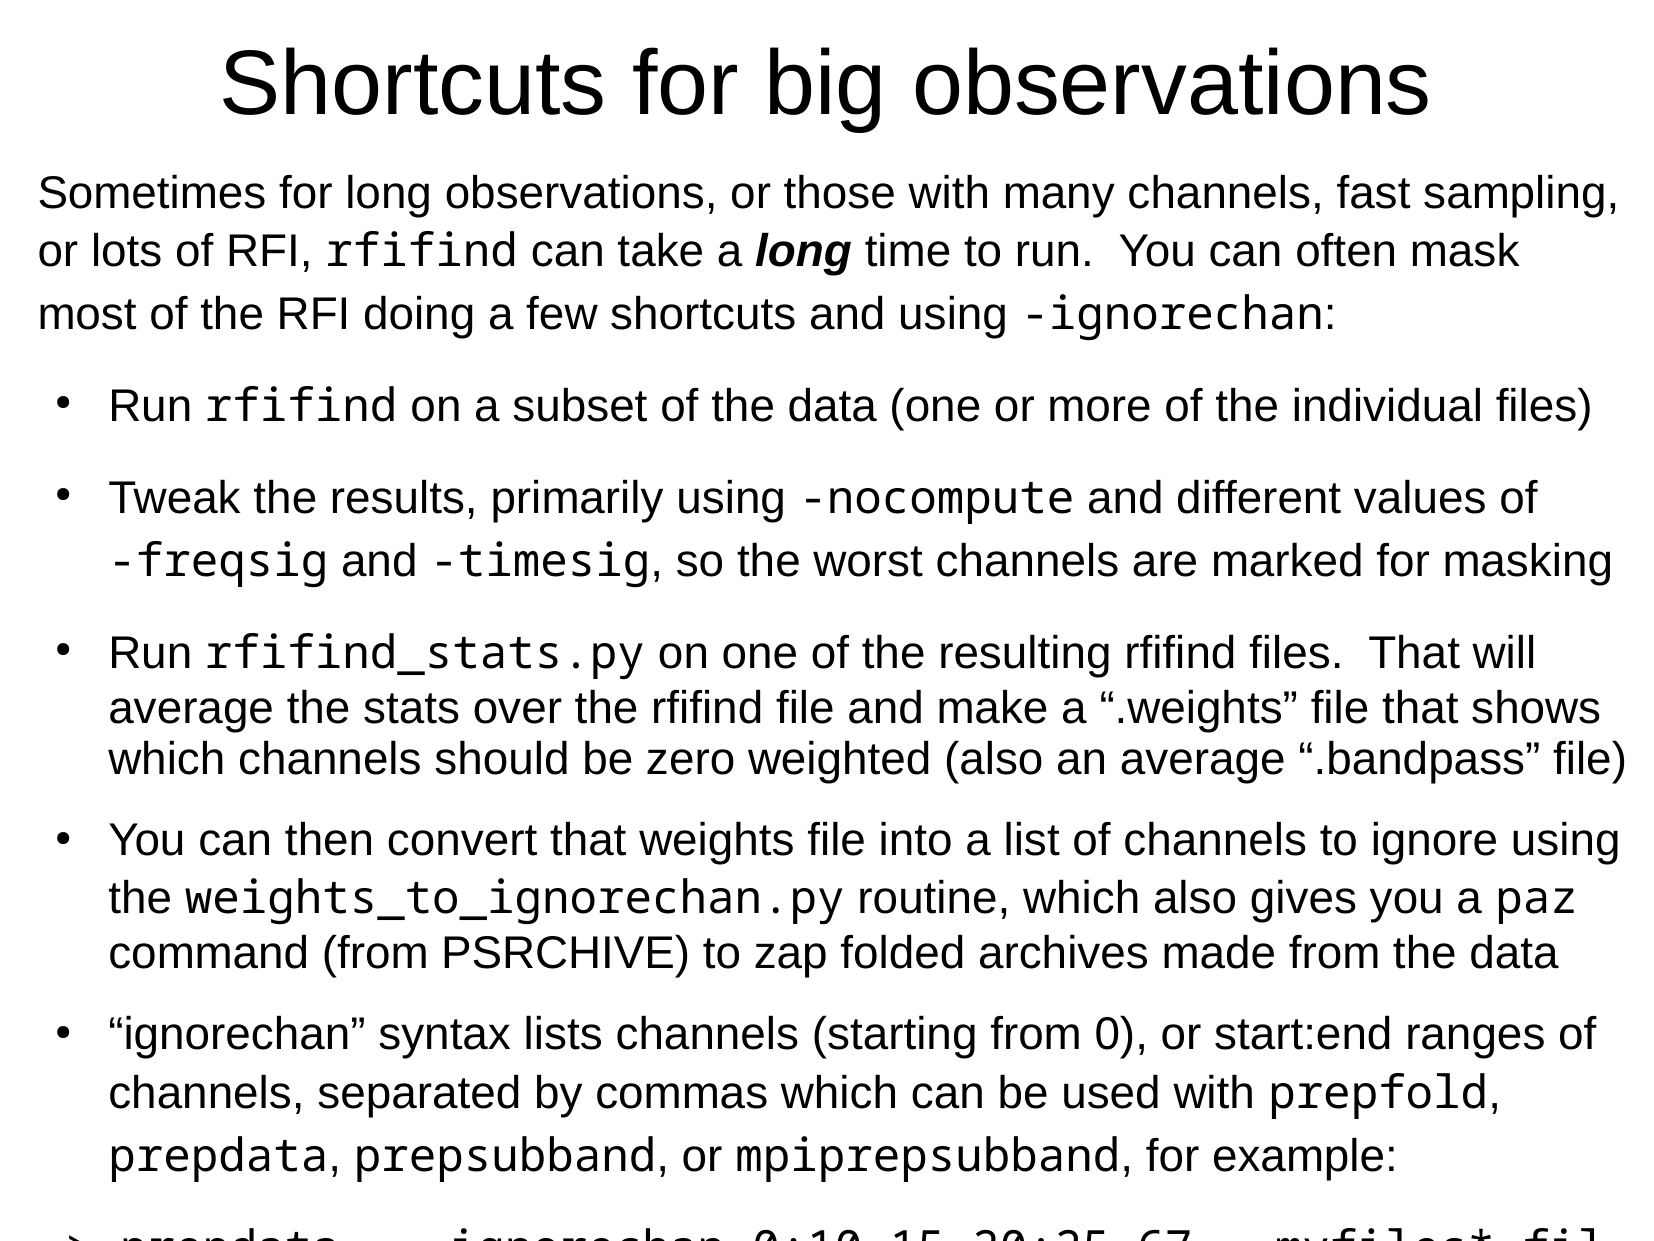

# Shortcuts for big observations
Sometimes for long observations, or those with many channels, fast sampling, or lots of RFI, rfifind can take a long time to run. You can often mask most of the RFI doing a few shortcuts and using -ignorechan:
Run rfifind on a subset of the data (one or more of the individual files)
Tweak the results, primarily using -nocompute and different values of -freqsig and -timesig, so the worst channels are marked for masking
Run rfifind_stats.py on one of the resulting rfifind files. That will average the stats over the rfifind file and make a “.weights” file that shows which channels should be zero weighted (also an average “.bandpass” file)
You can then convert that weights file into a list of channels to ignore using the weights_to_ignorechan.py routine, which also gives you a paz command (from PSRCHIVE) to zap folded archives made from the data
“ignorechan” syntax lists channels (starting from 0), or start:end ranges of channels, separated by commas which can be used with prepfold, prepdata, prepsubband, or mpiprepsubband, for example:
 > prepdata … -ignorechan 0:10,15,20:25,67 … myfiles*.fil